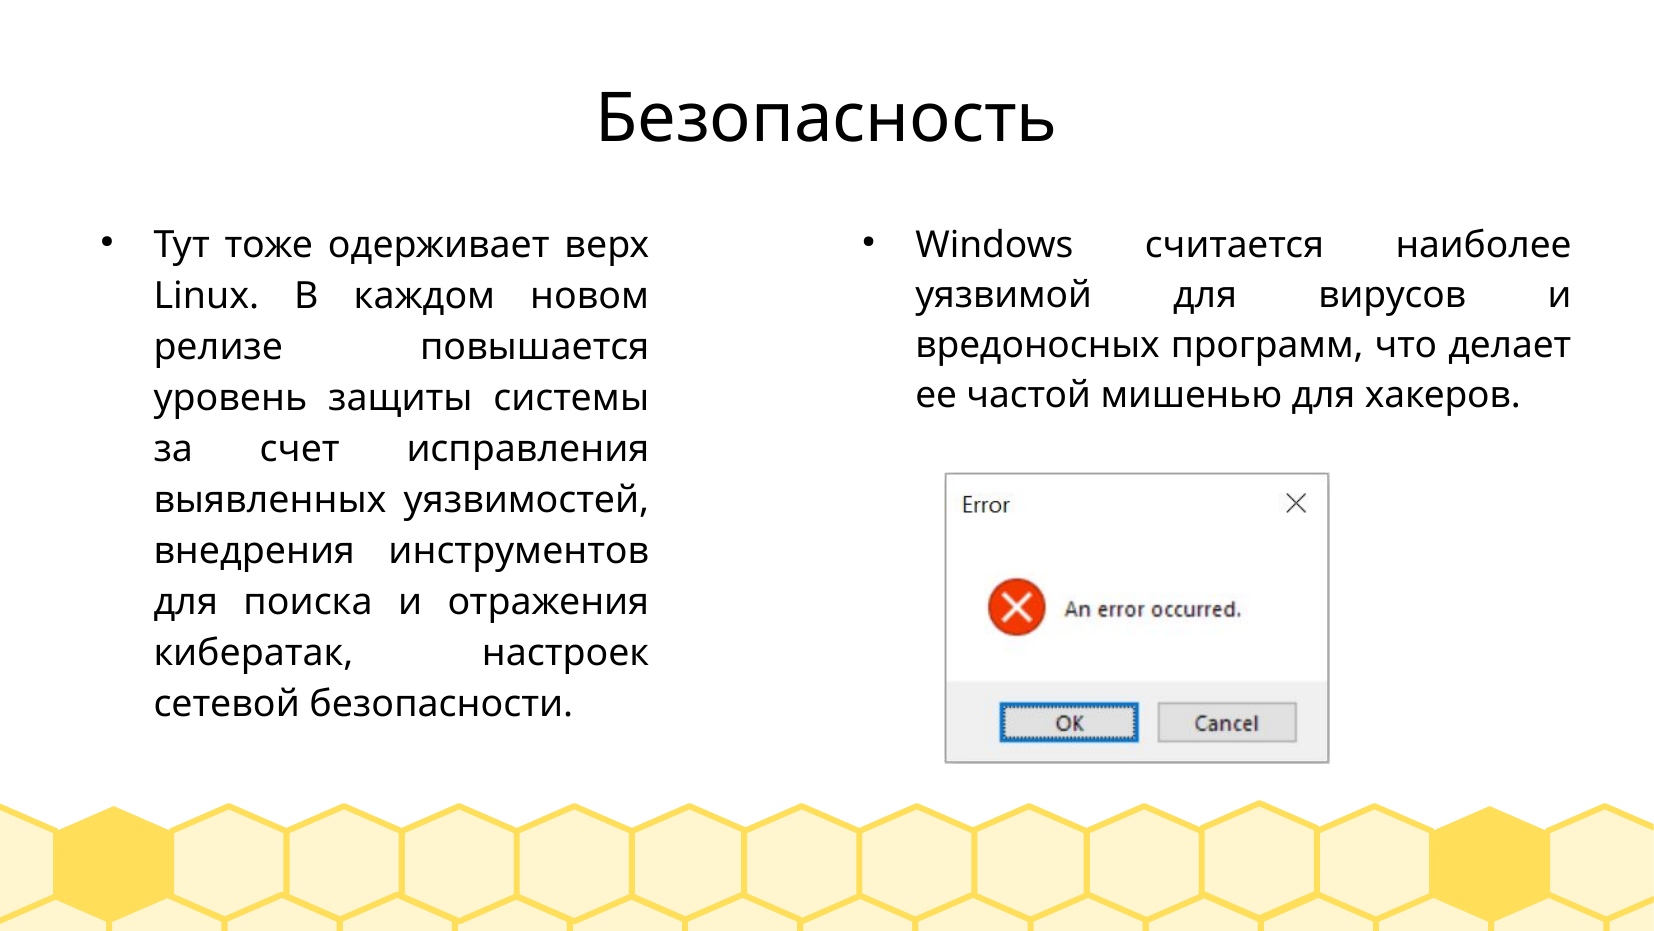

# Безопасность
Тут тоже одерживает верх Linux. В каждом новом релизе повышается уровень защиты системы за счет исправления выявленных уязвимостей, внедрения инструментов для поиска и отражения кибератак, настроек сетевой безопасности.
Windows считается наиболее уязвимой для вирусов и вредоносных программ, что делает ее частой мишенью для хакеров.